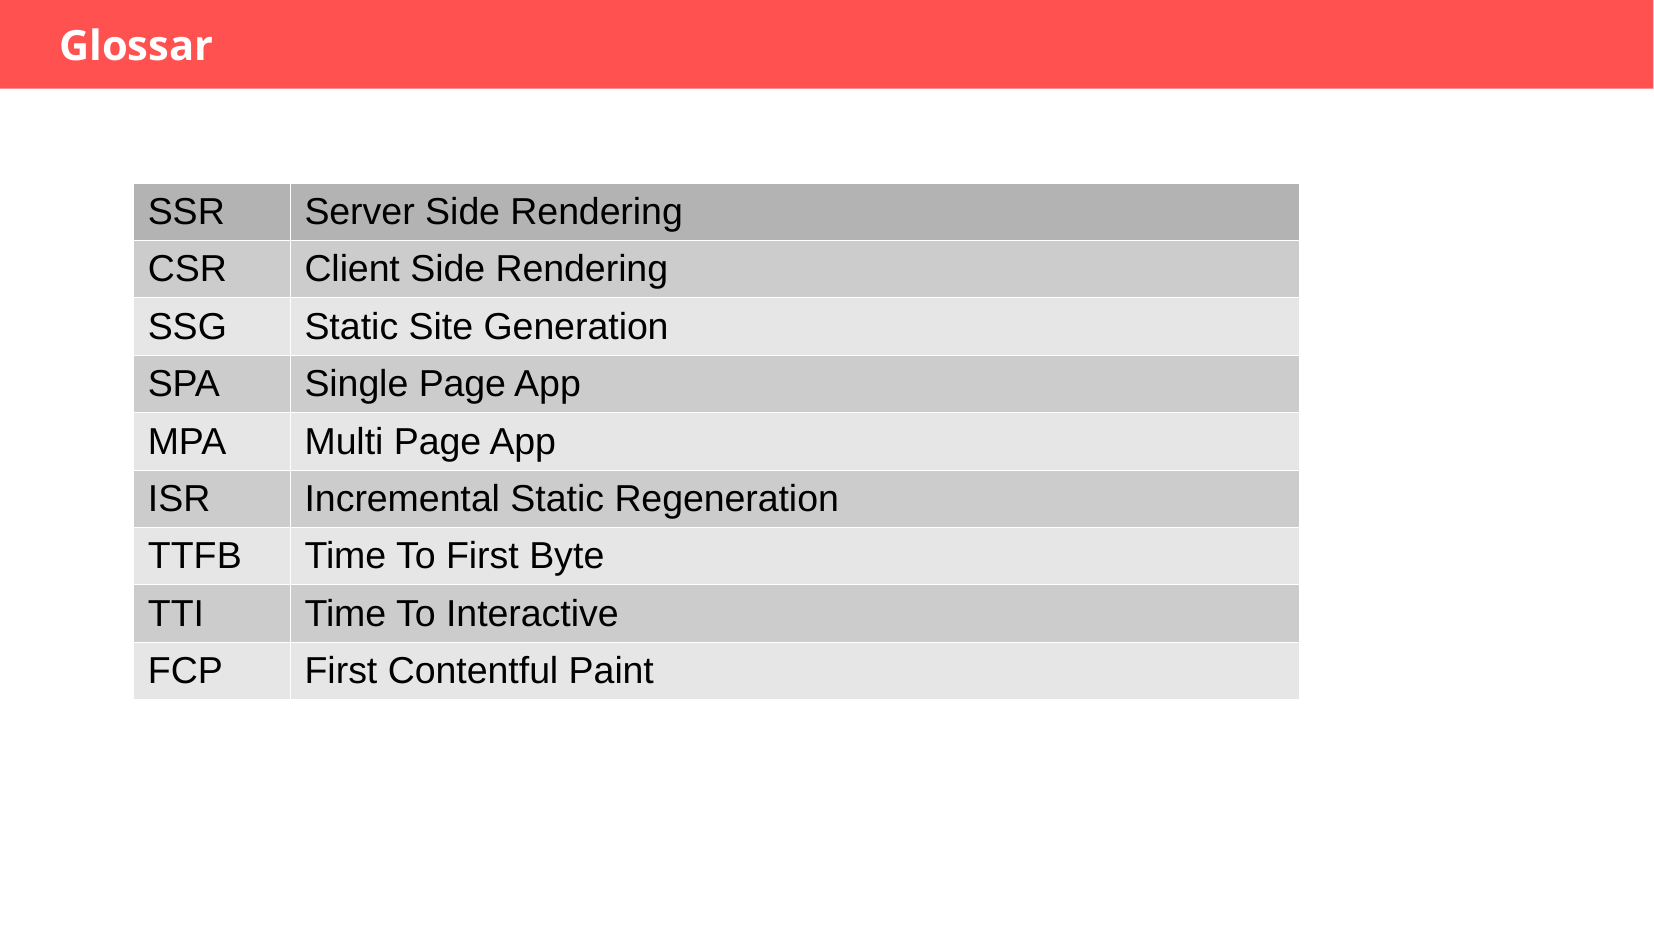

Glossar
#
| SSR | Server Side Rendering |
| --- | --- |
| CSR | Client Side Rendering |
| SSG | Static Site Generation |
| SPA | Single Page App |
| MPA | Multi Page App |
| ISR | Incremental Static Regeneration |
| TTFB | Time To First Byte |
| TTI | Time To Interactive |
| FCP | First Contentful Paint |